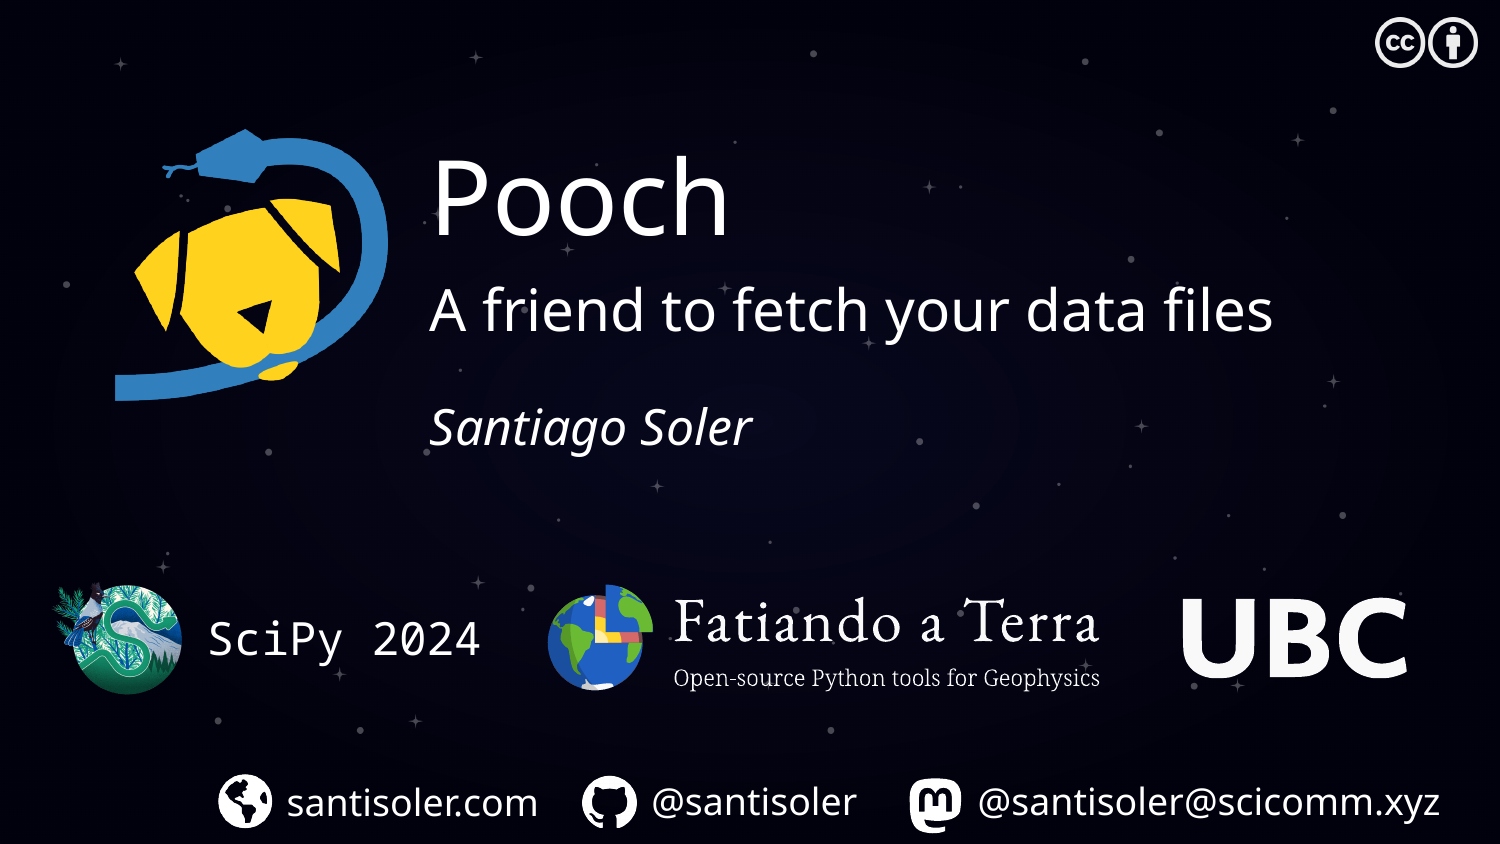

Pooch
A friend to fetch your data files
Santiago Soler
SciPy 2024
@santisoler@scicomm.xyz
santisoler.com
@santisoler